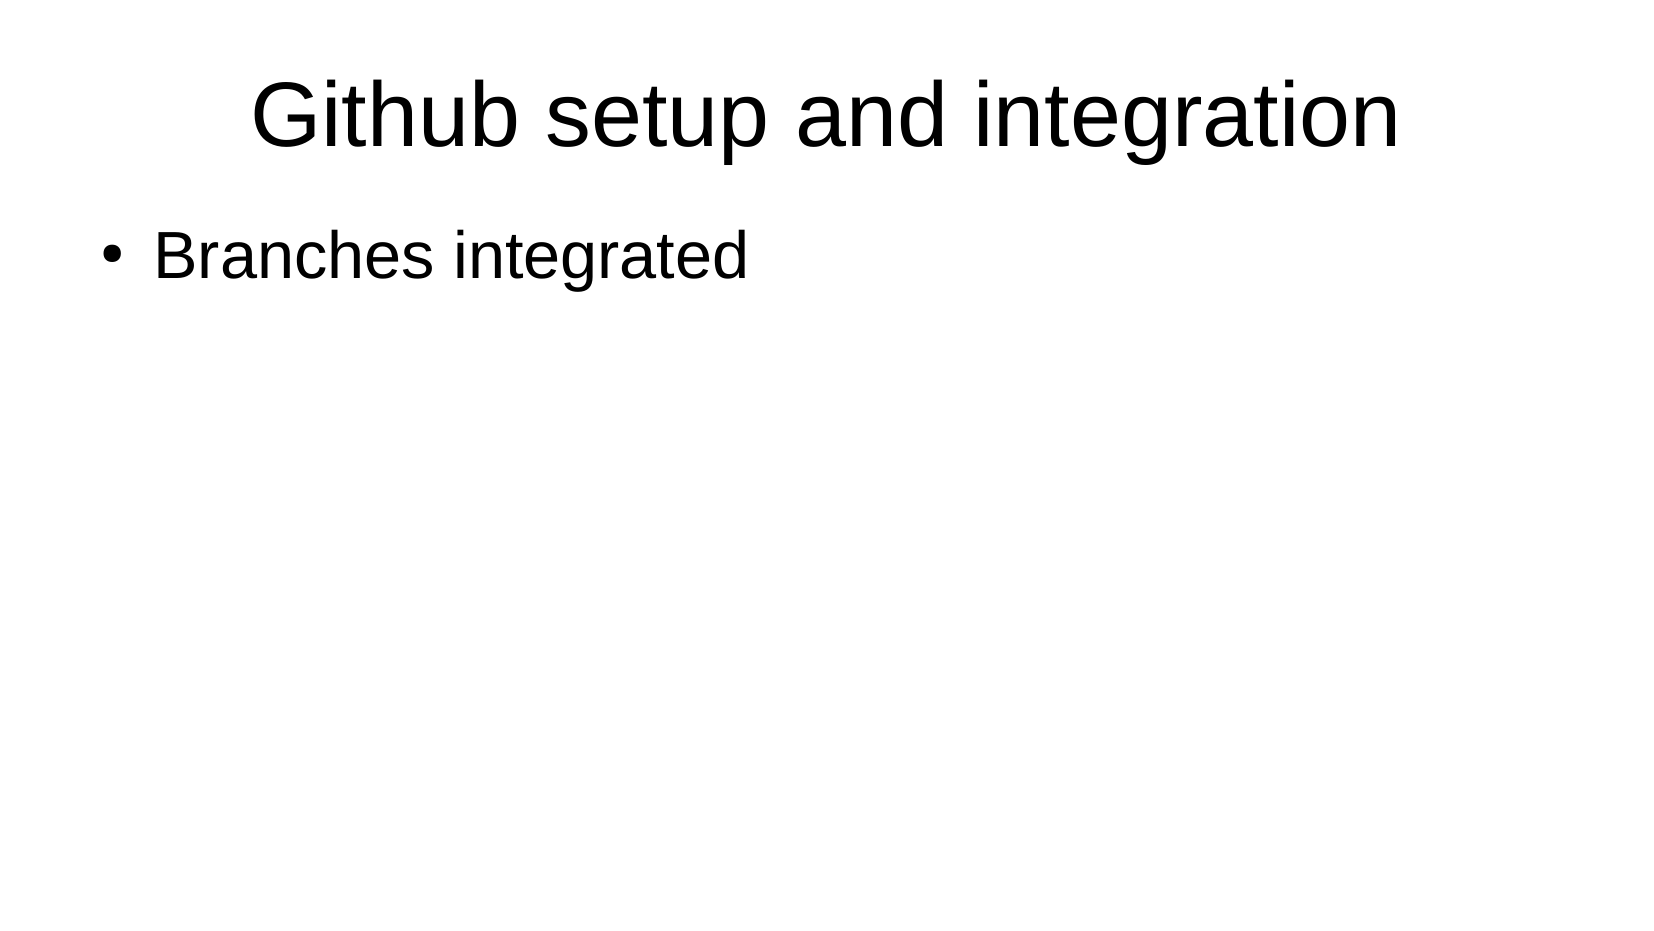

# Github setup and integration
Branches integrated